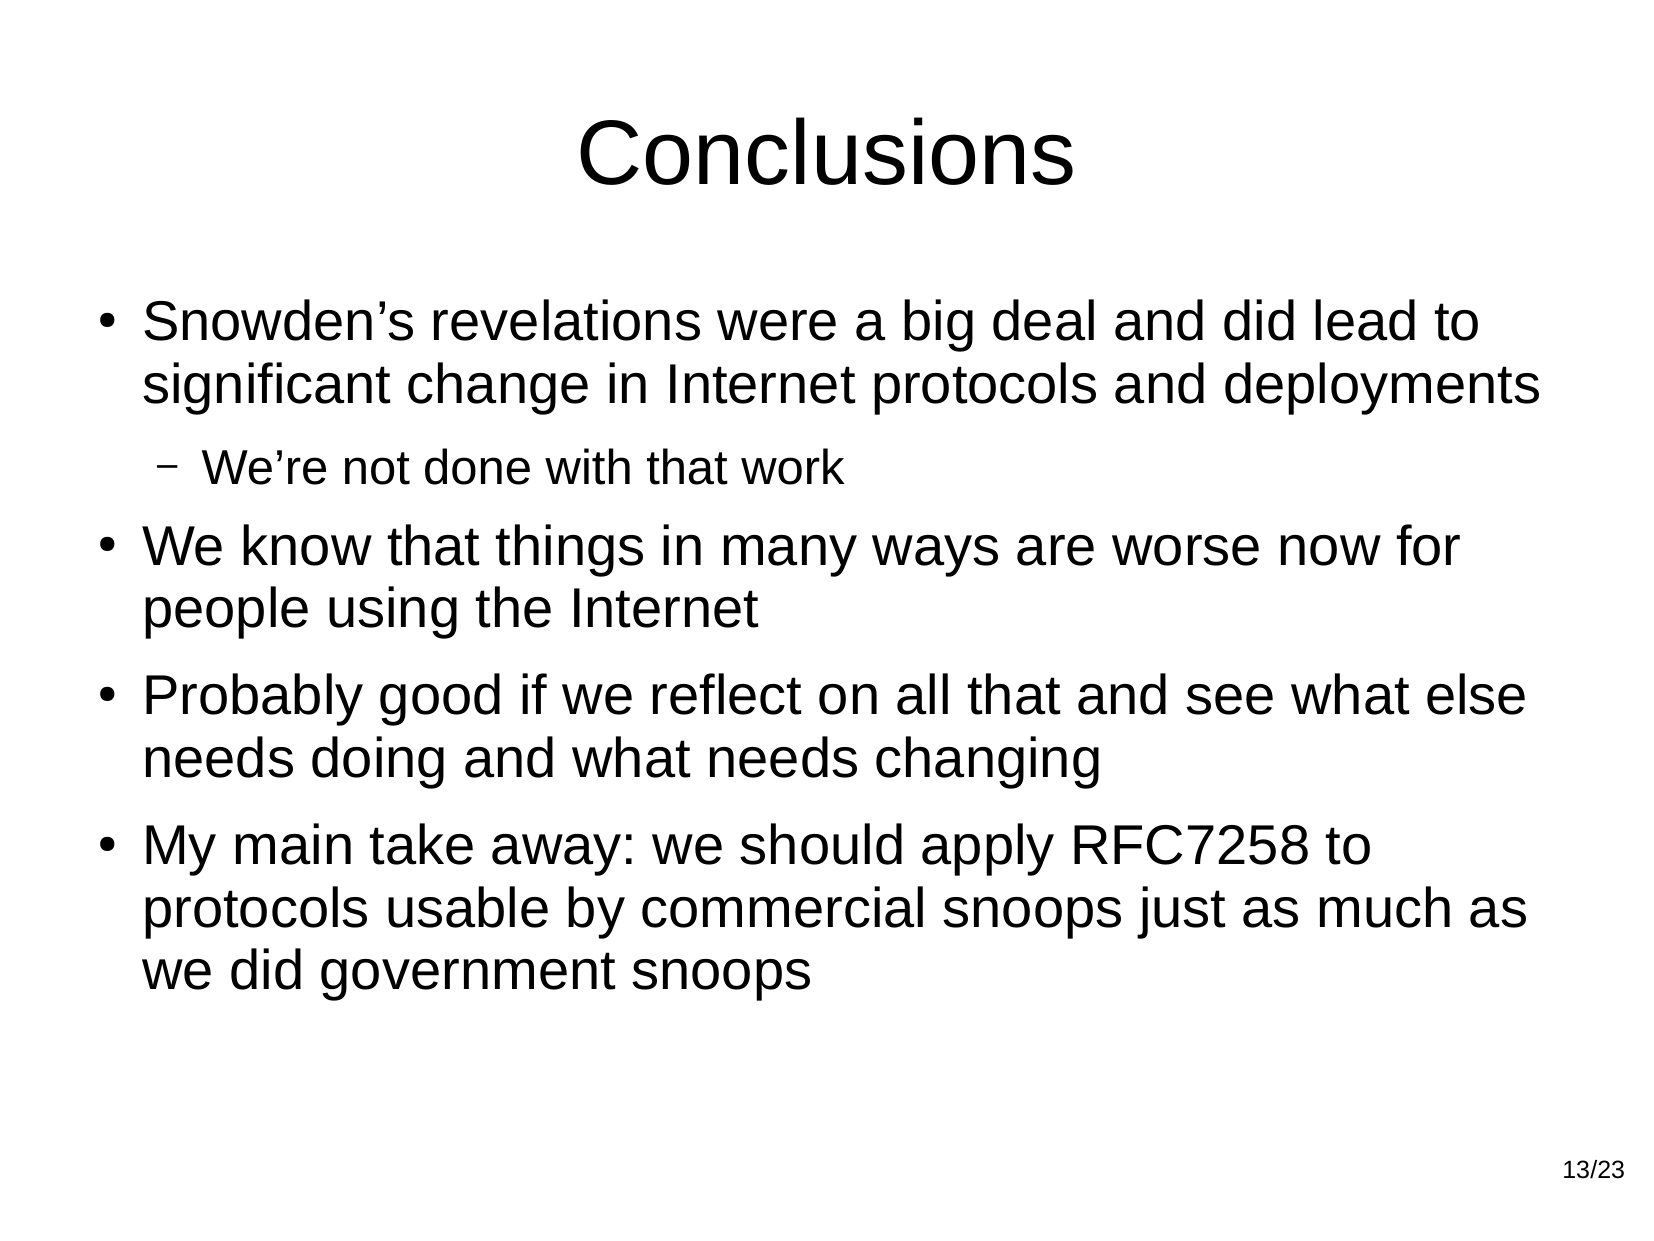

# Conclusions
Snowden’s revelations were a big deal and did lead to significant change in Internet protocols and deployments
We’re not done with that work
We know that things in many ways are worse now for people using the Internet
Probably good if we reflect on all that and see what else needs doing and what needs changing
My main take away: we should apply RFC7258 to protocols usable by commercial snoops just as much as we did government snoops